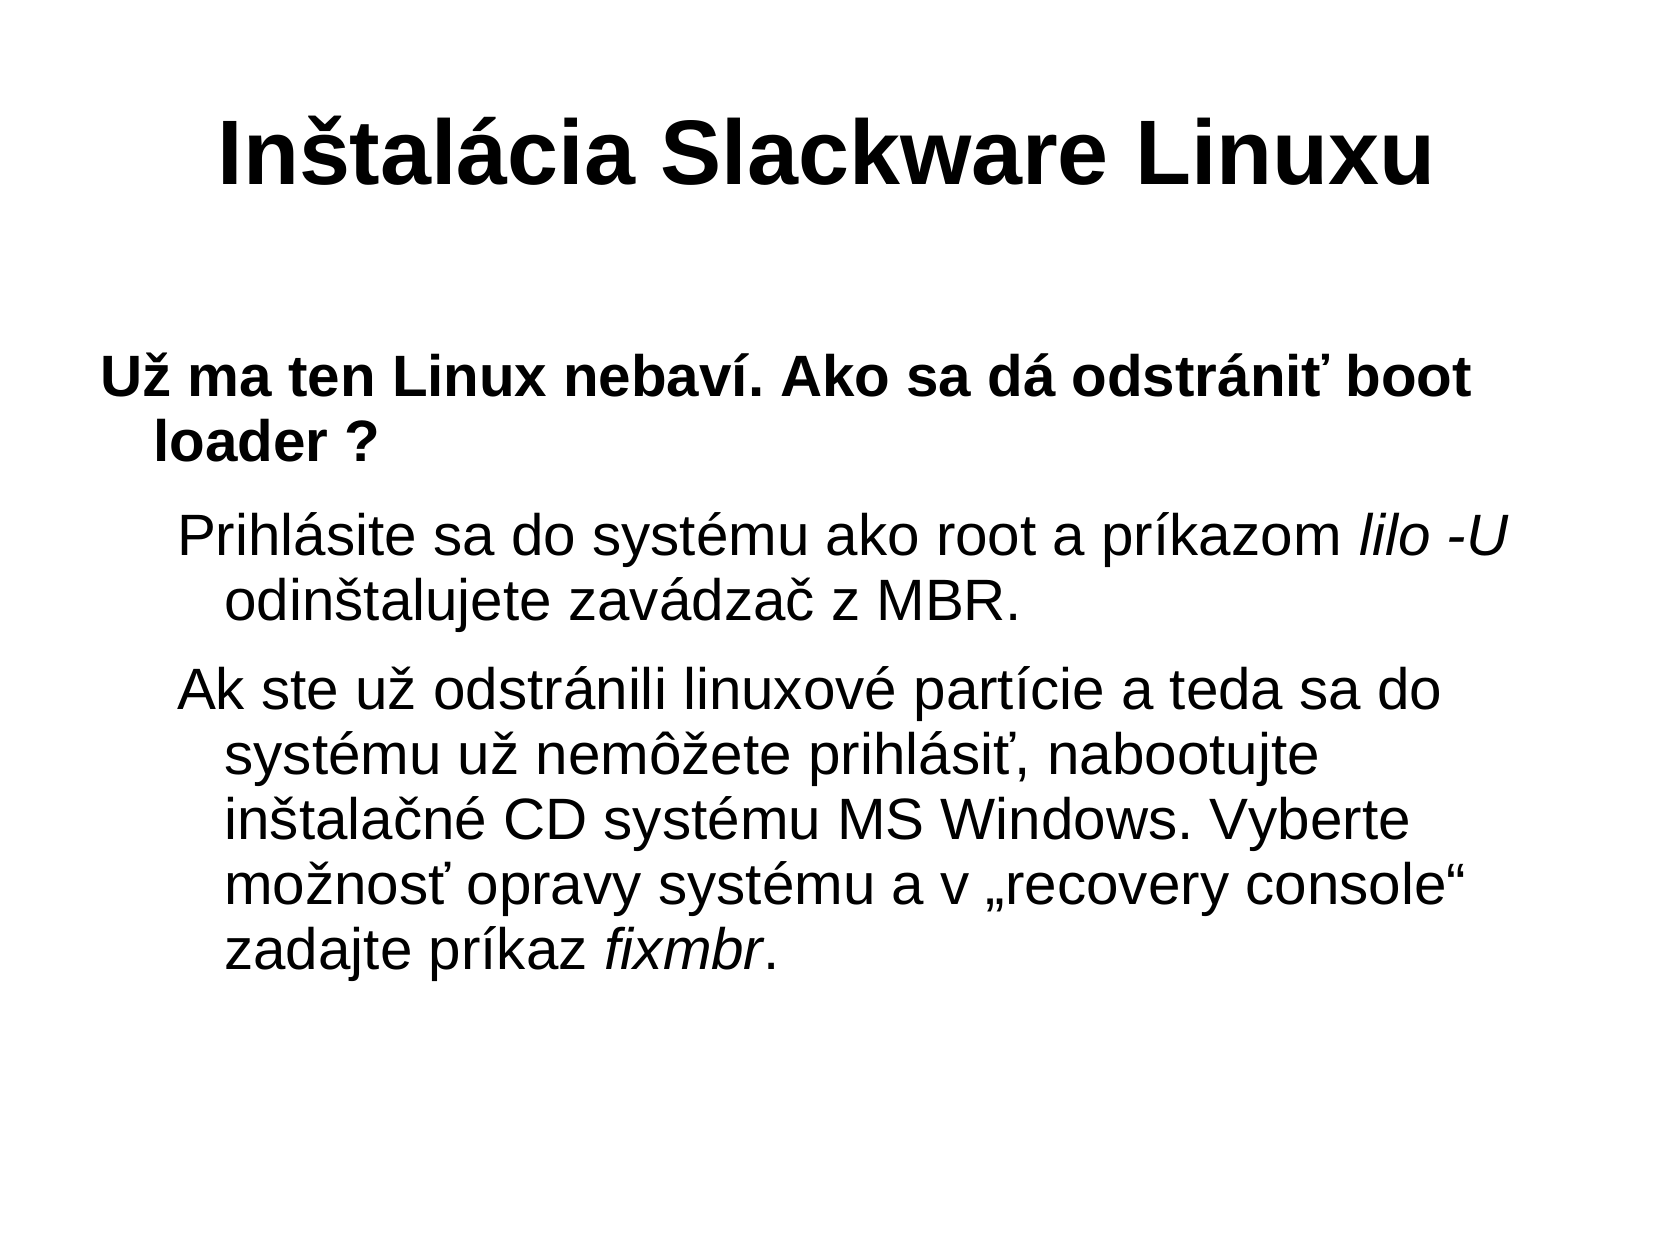

# Inštalácia Slackware Linuxu
Už ma ten Linux nebaví. Ako sa dá odstrániť boot loader ?
Prihlásite sa do systému ako root a príkazom lilo -U odinštalujete zavádzač z MBR.
Ak ste už odstránili linuxové partície a teda sa do systému už nemôžete prihlásiť, nabootujte inštalačné CD systému MS Windows. Vyberte možnosť opravy systému a v „recovery console“ zadajte príkaz fixmbr.